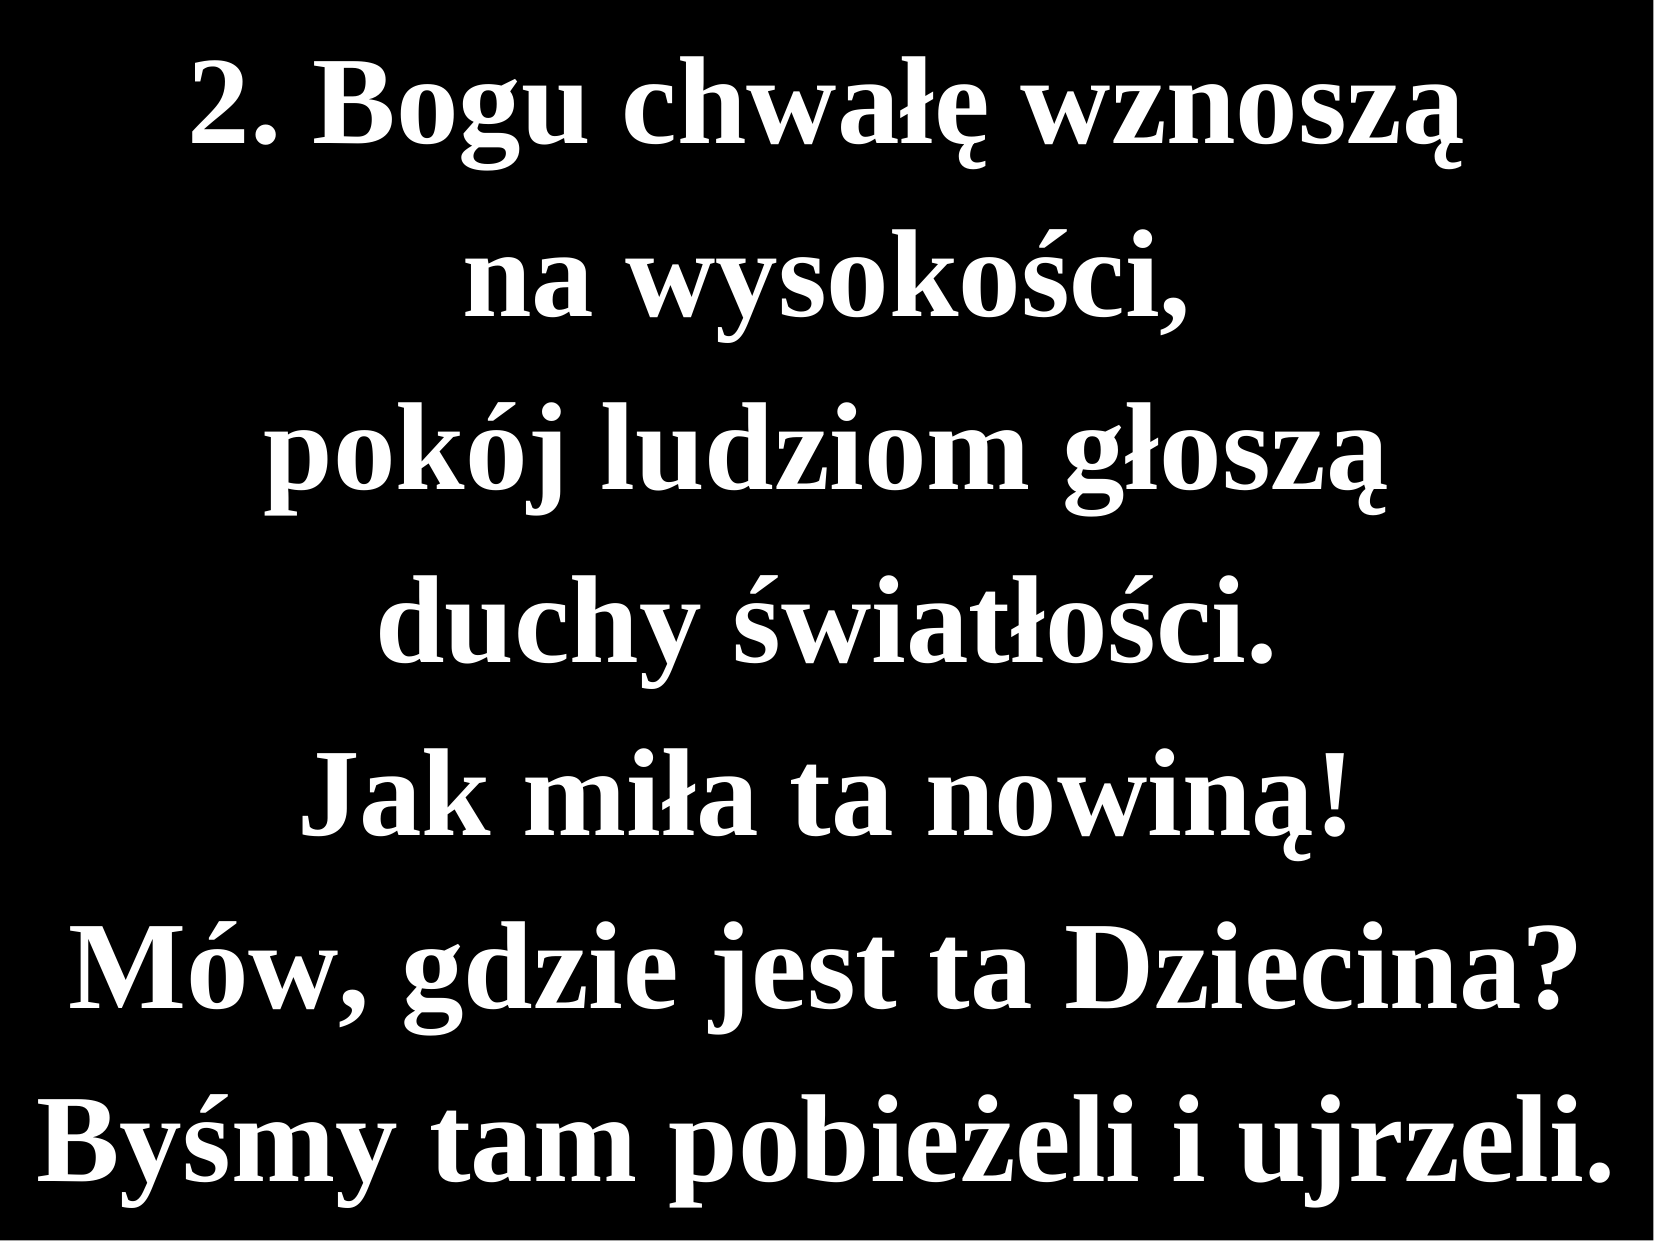

# 2. Bogu chwałę wznoszą ppp na wysokości, ppp pokój ludziom głoszą ppp duchy światłości. ppp Jak miła ta nowiną! ppp Mów, gdzie jest ta Dziecina? ppp Byśmy tam pobieżeli i ujrzeli.